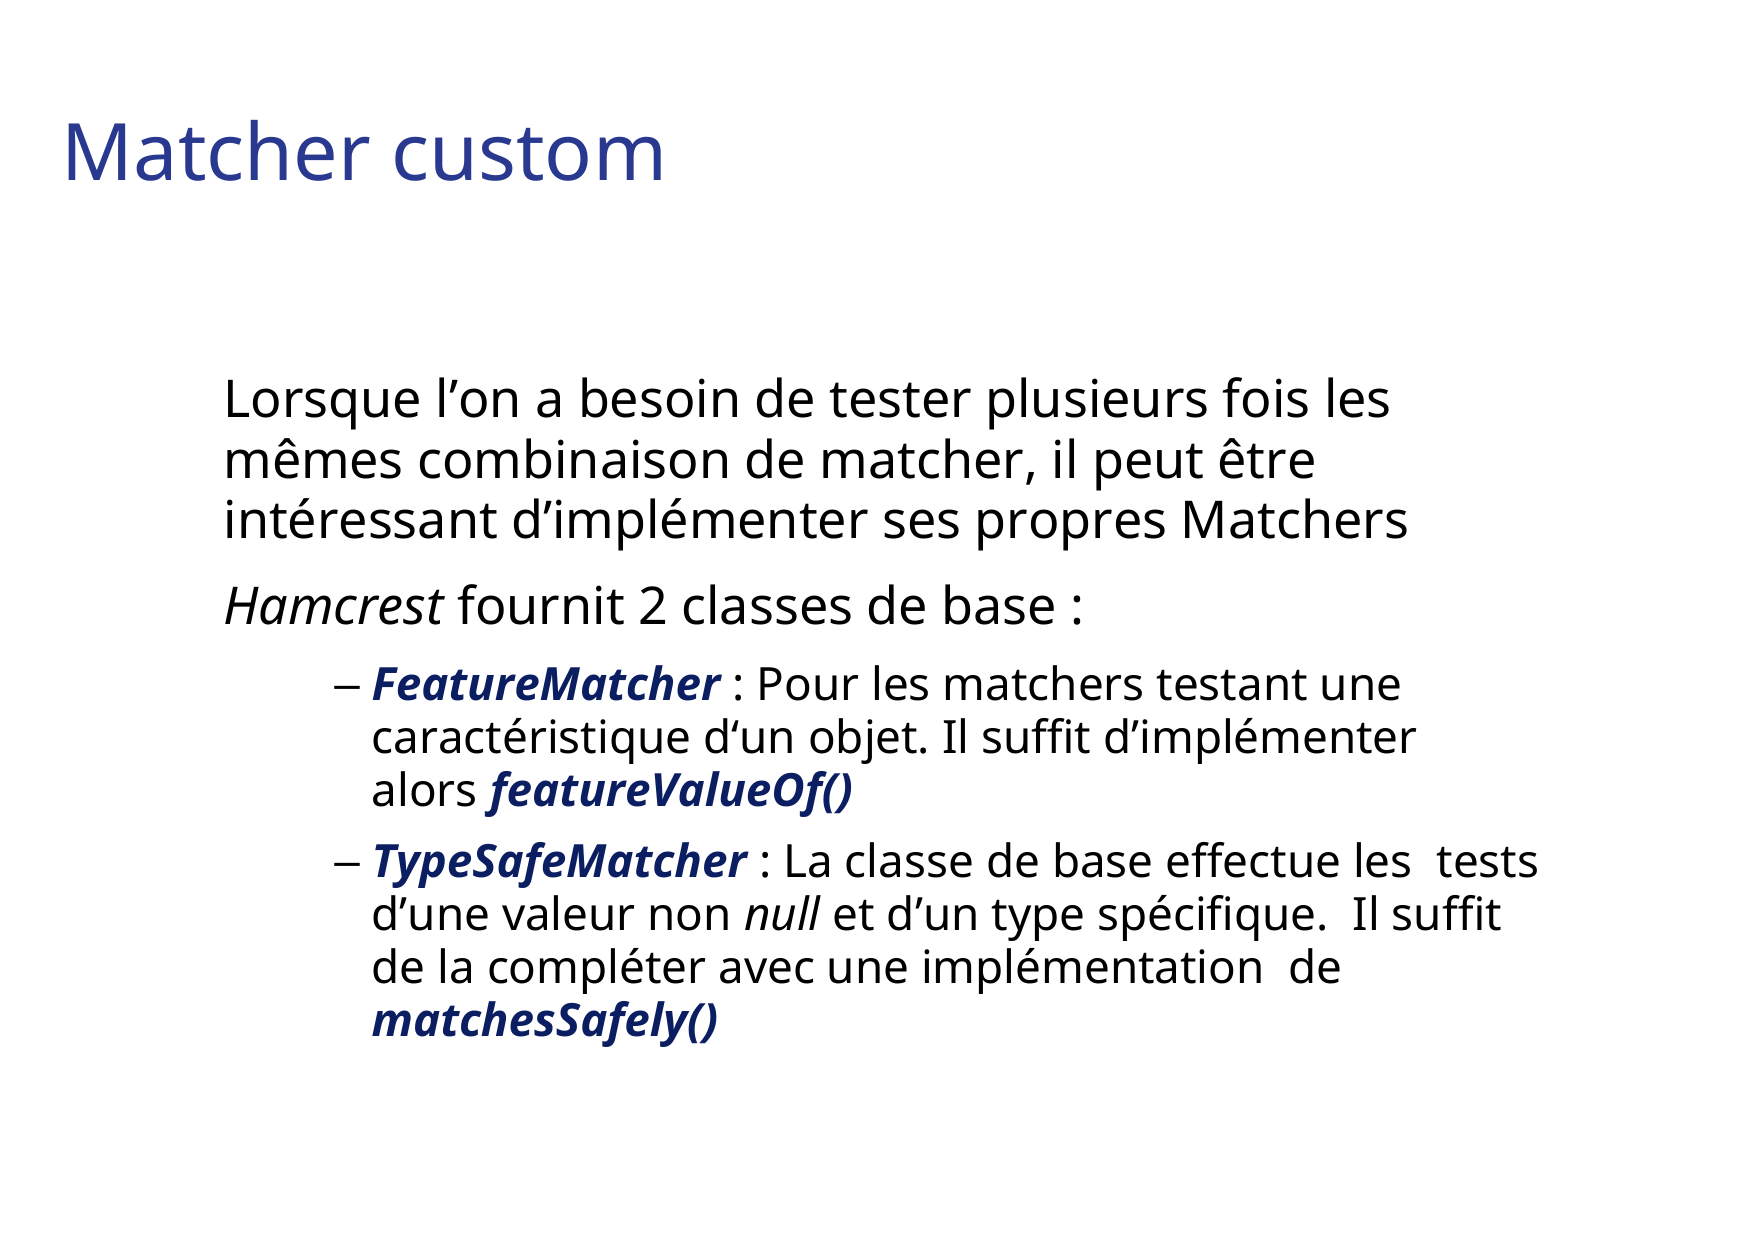

# Matcher custom
Lorsque l’on a besoin de tester plusieurs fois les mêmes combinaison de matcher, il peut être intéressant d’implémenter ses propres Matchers
Hamcrest fournit 2 classes de base :
FeatureMatcher : Pour les matchers testant une caractéristique d‘un objet. Il suffit d’implémenter alors featureValueOf()
TypeSafeMatcher : La classe de base effectue les tests d’une valeur non null et d’un type spécifique. Il suffit de la compléter avec une implémentation de matchesSafely()